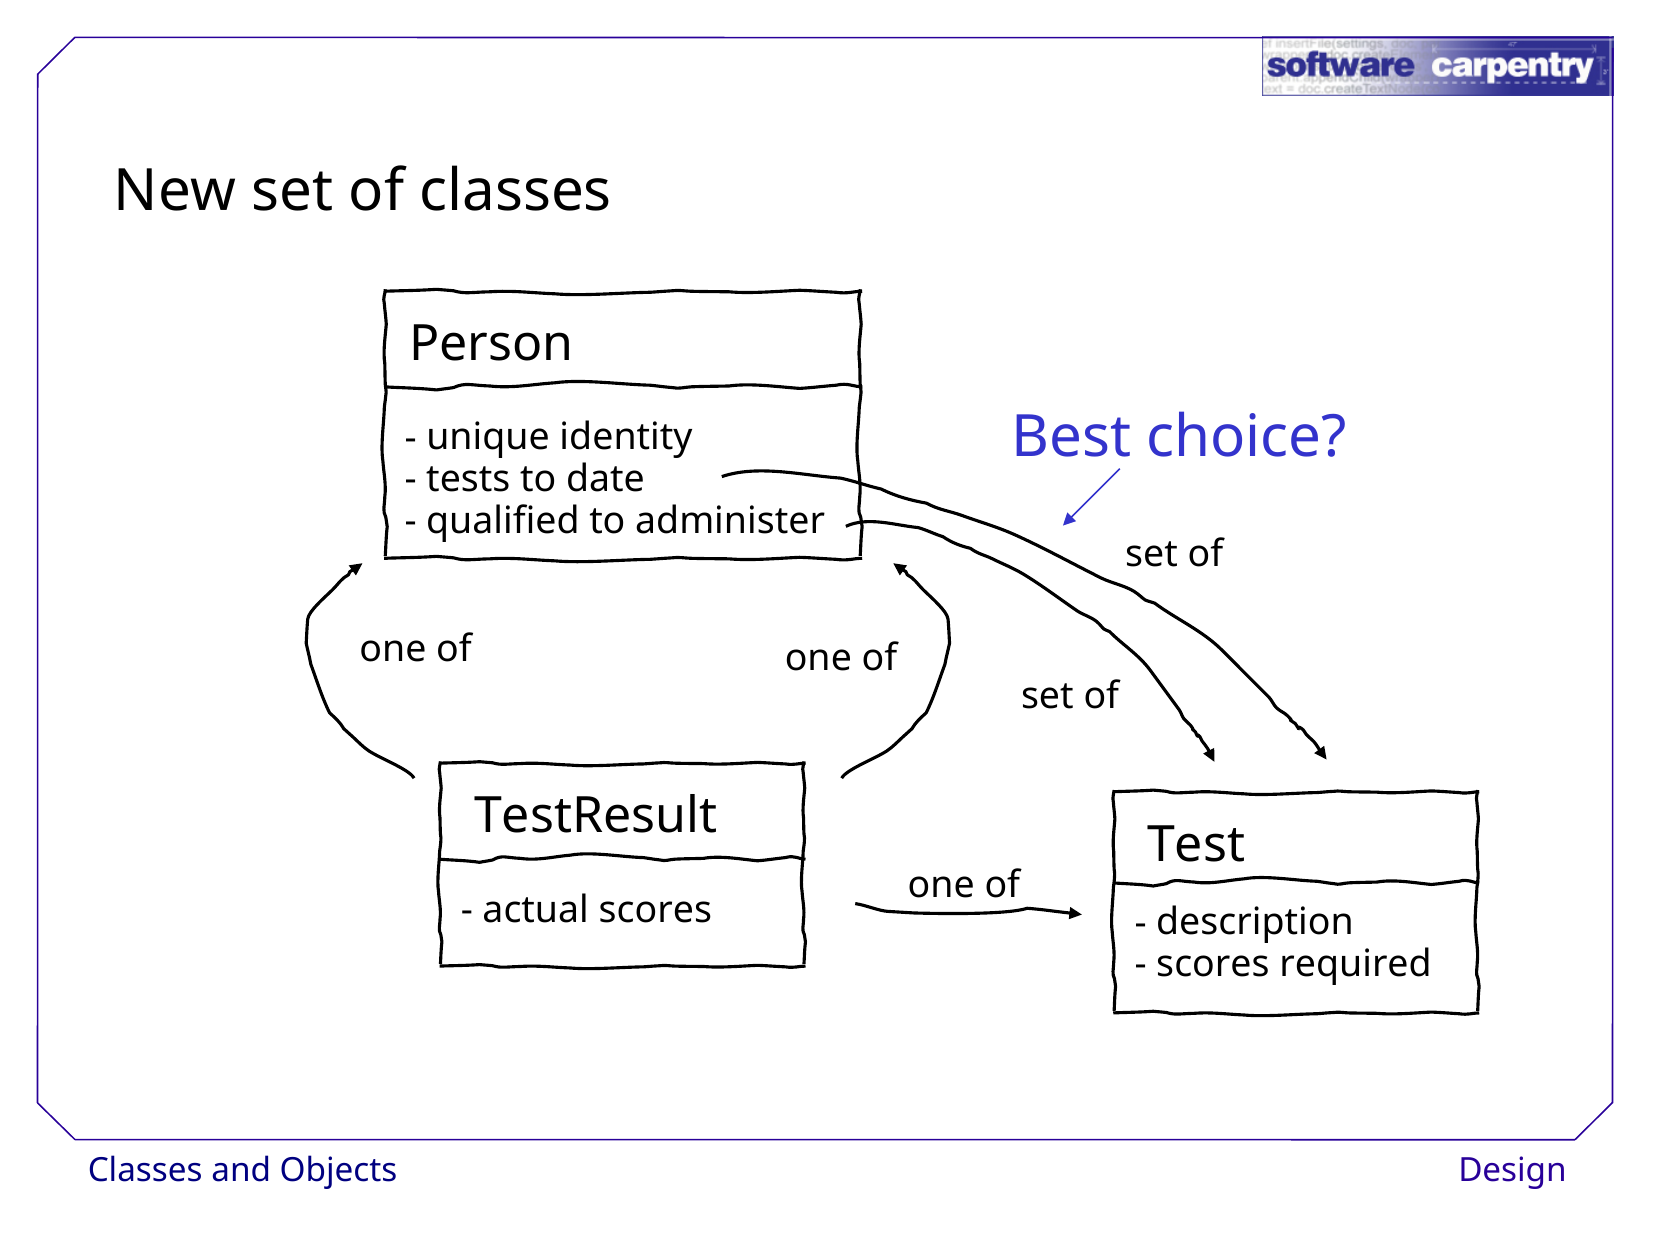

New set of classes
Person
 unique identity
- tests to date
- qualified to administer
Best choice?
set of
one of
one of
set of
TestResult
 actual scores
Test
 description
- scores required
one of